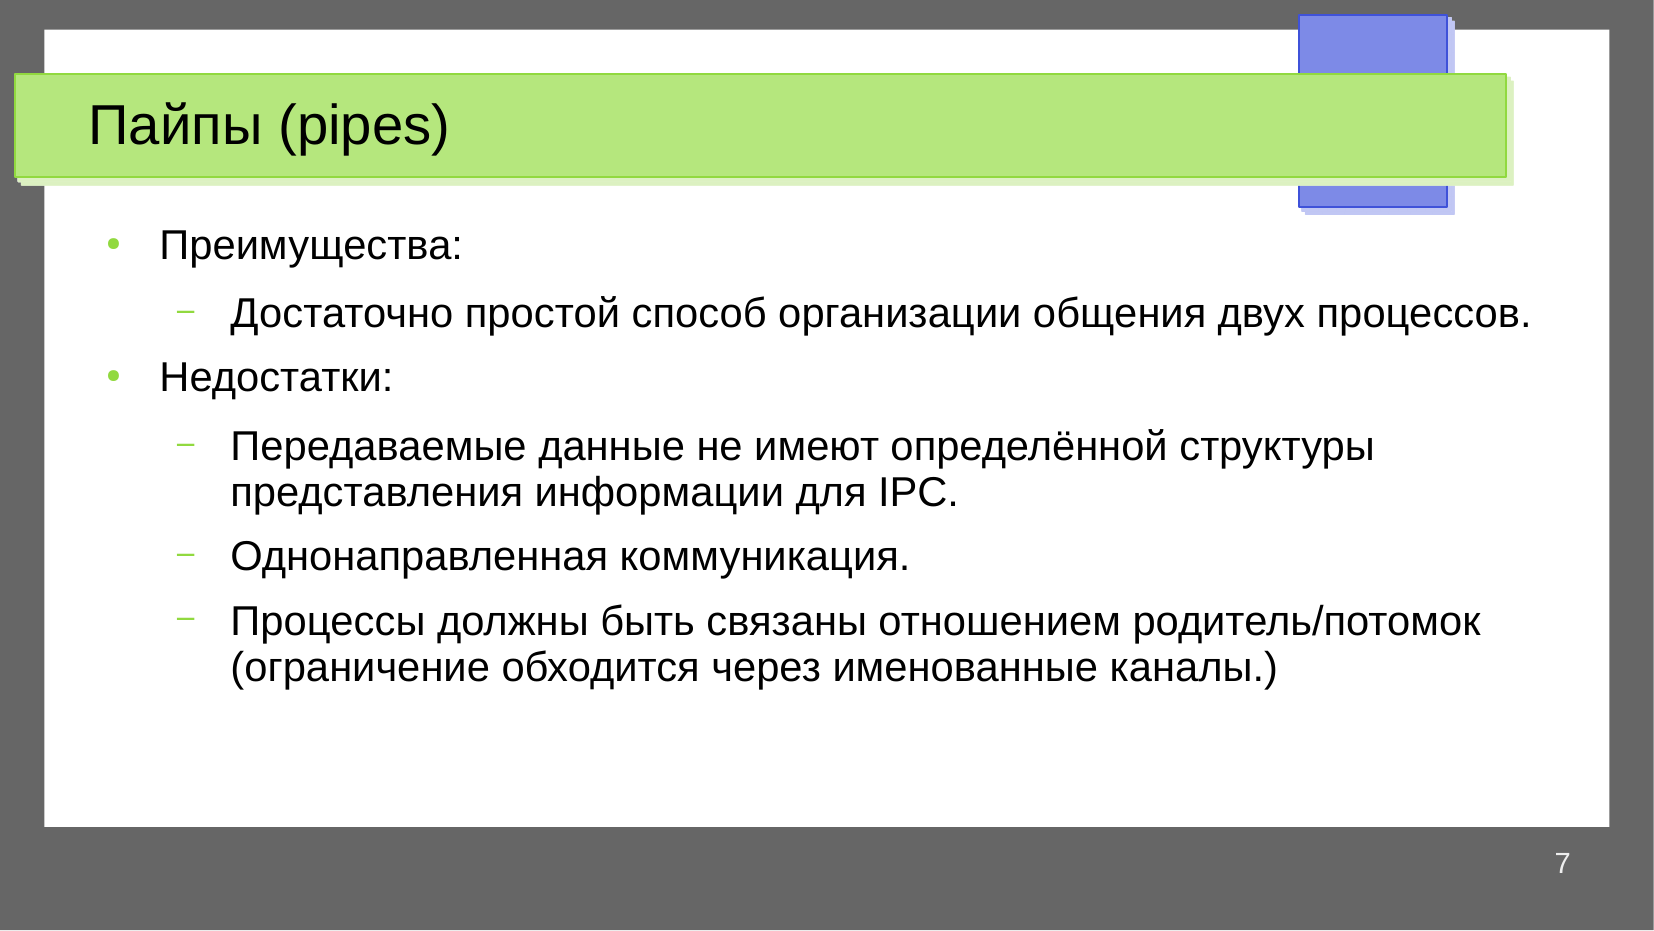

# Пайпы (pipes)
Преимущества:
Достаточно простой способ организации общения двух процессов.
Недостатки:
Передаваемые данные не имеют определённой структуры представления информации для IPC.
Однонаправленная коммуникация.
Процессы должны быть связаны отношением родитель/потомок (ограничение обходится через именованные каналы.)
7